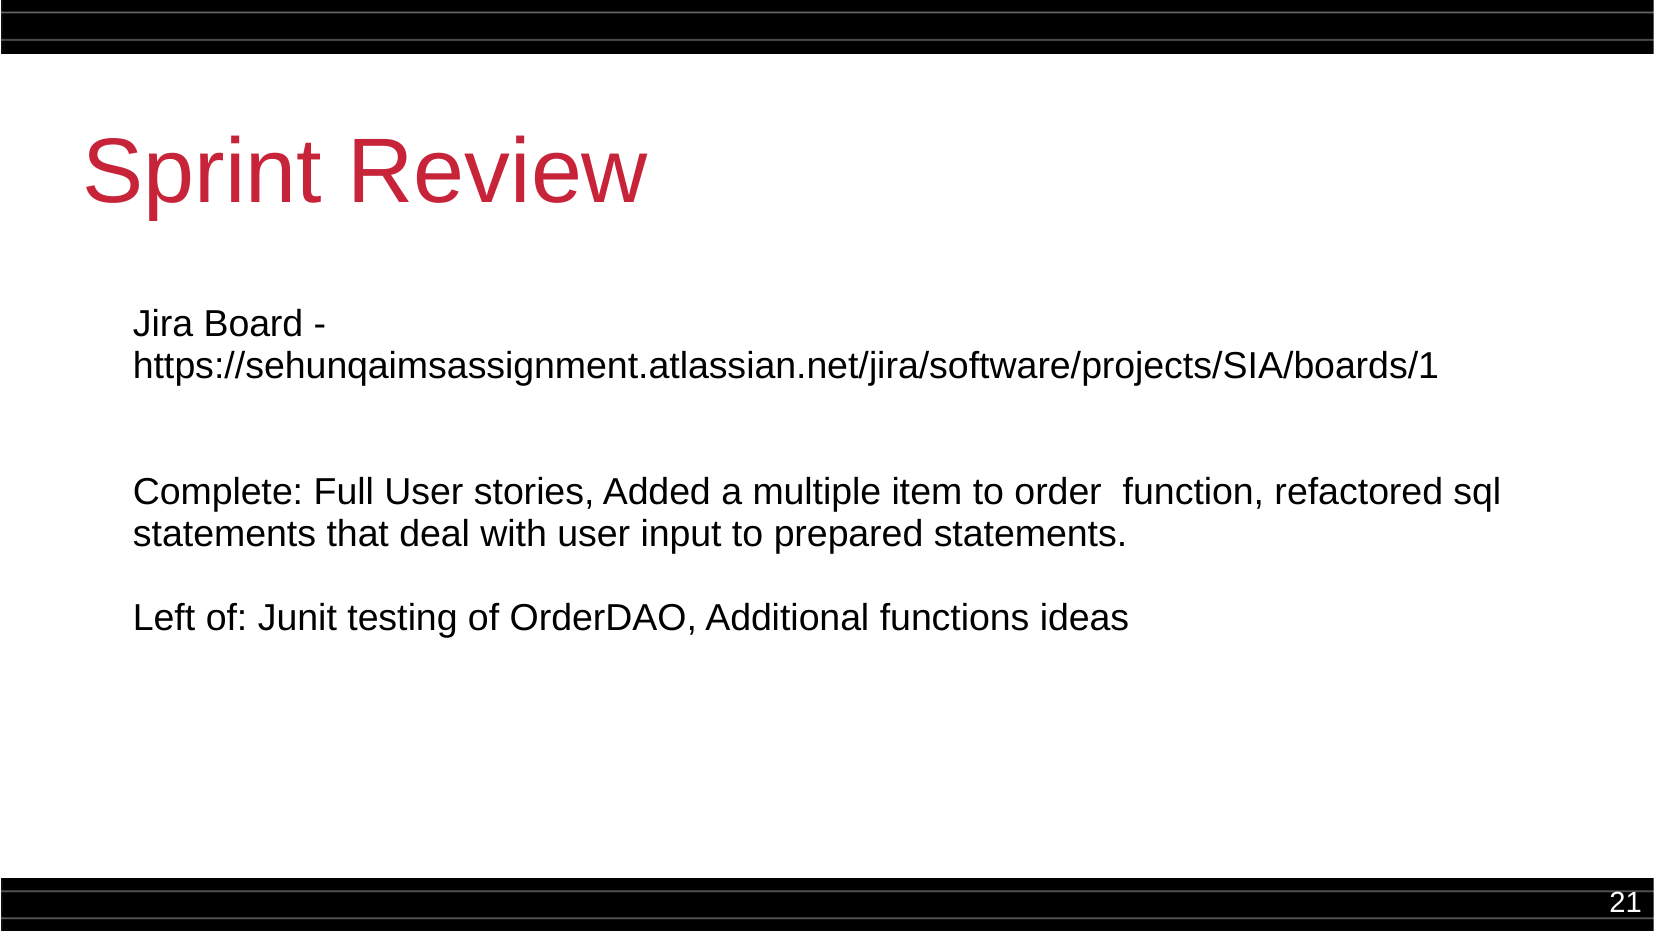

# Sprint Review
Jira Board - https://sehunqaimsassignment.atlassian.net/jira/software/projects/SIA/boards/1
Complete: Full User stories, Added a multiple item to order function, refactored sql statements that deal with user input to prepared statements.
Left of: Junit testing of OrderDAO, Additional functions ideas